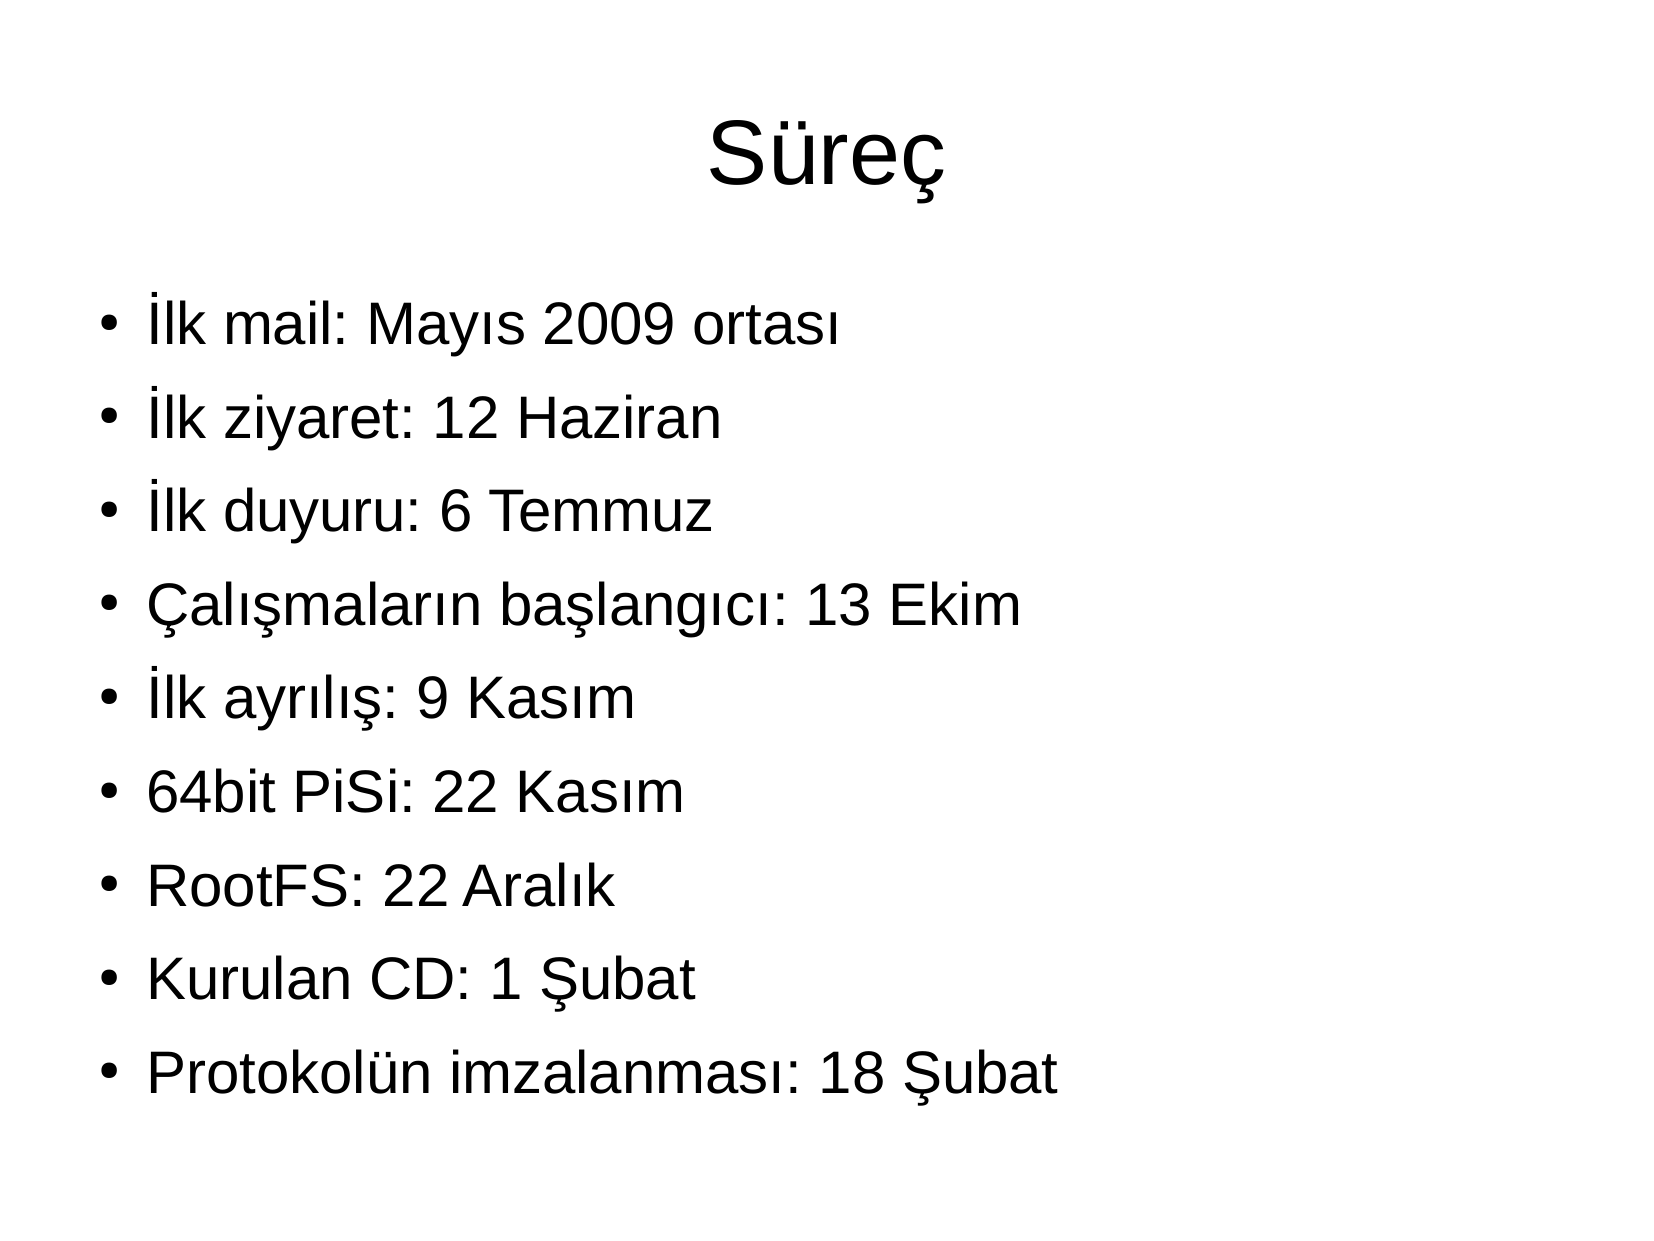

# Süreç
İlk mail: Mayıs 2009 ortası
İlk ziyaret: 12 Haziran
İlk duyuru: 6 Temmuz
Çalışmaların başlangıcı: 13 Ekim
İlk ayrılış: 9 Kasım
64bit PiSi: 22 Kasım
RootFS: 22 Aralık
Kurulan CD: 1 Şubat
Protokolün imzalanması: 18 Şubat